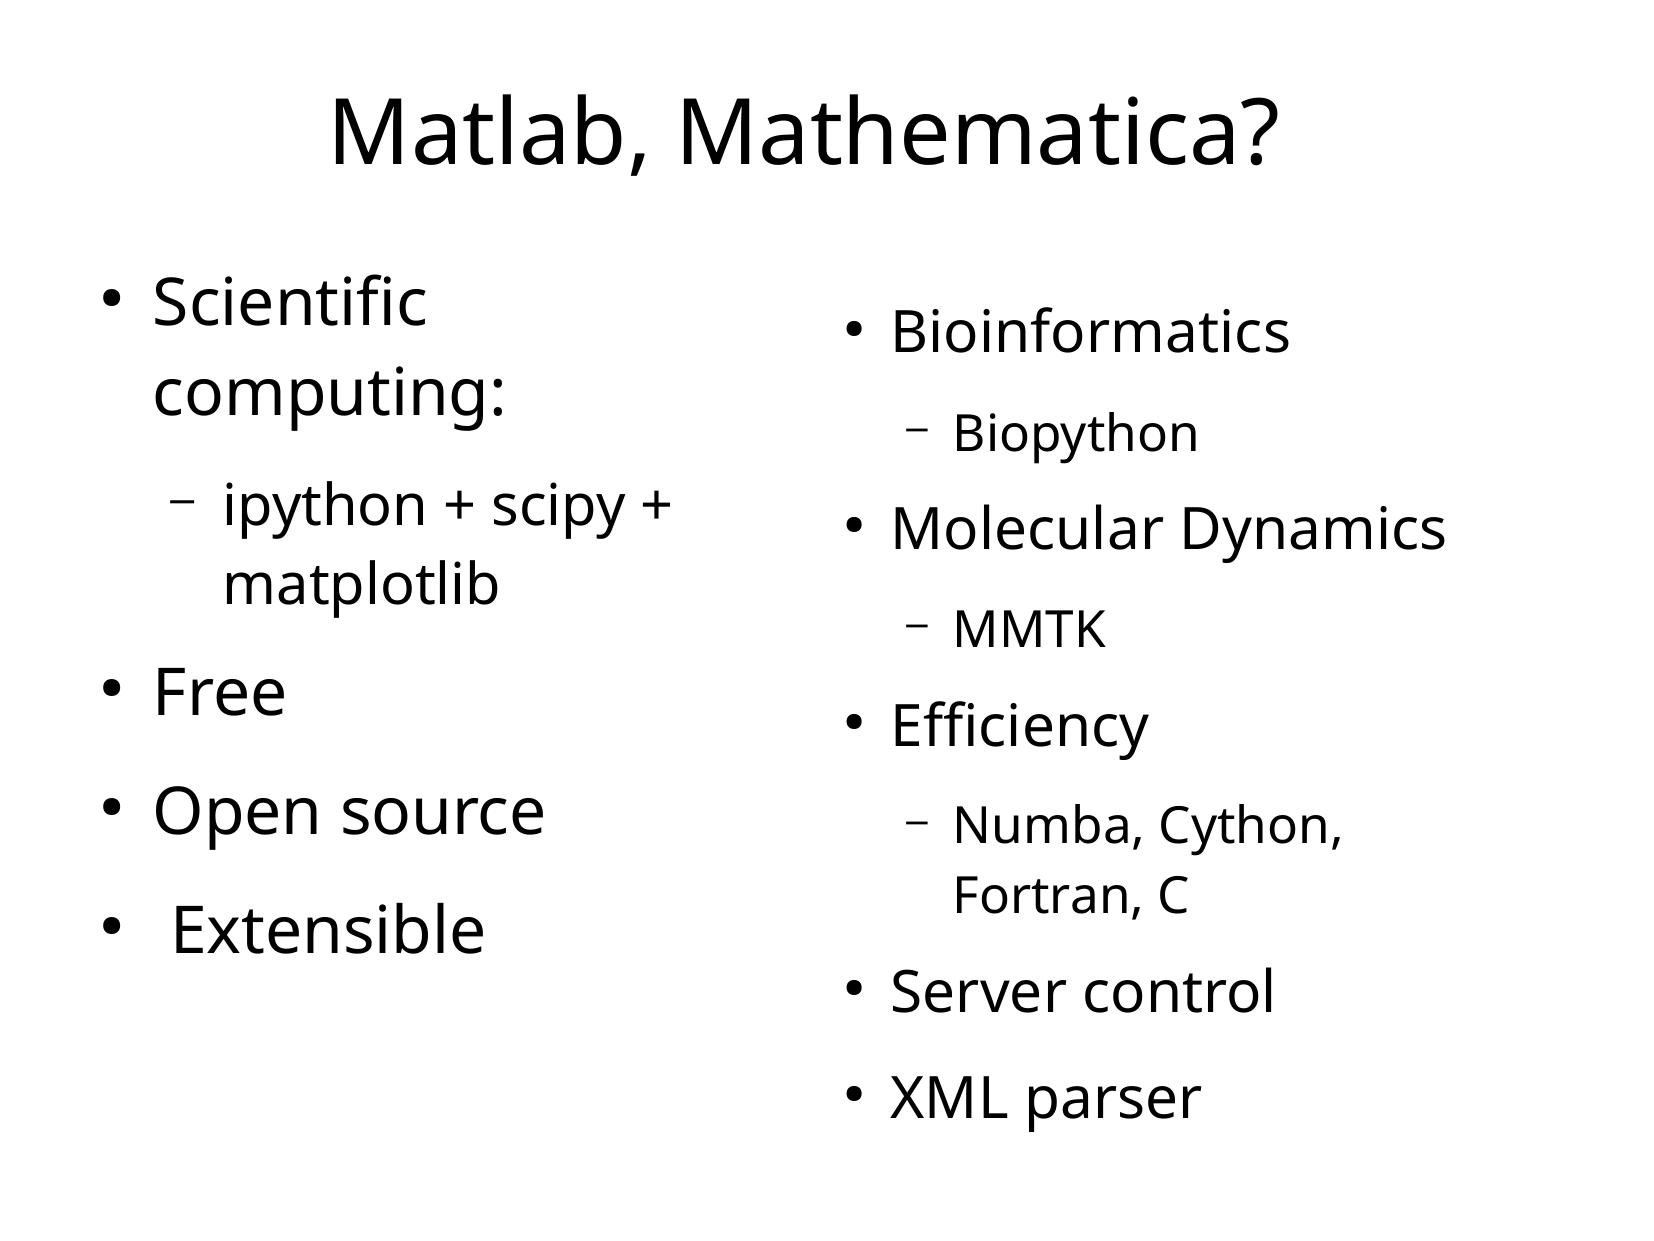

# Matlab, Mathematica?
Scientific computing:
ipython + scipy + matplotlib
Free
Open source
 Extensible
Bioinformatics
Biopython
Molecular Dynamics
MMTK
Efficiency
Numba, Cython, Fortran, C
Server control
XML parser